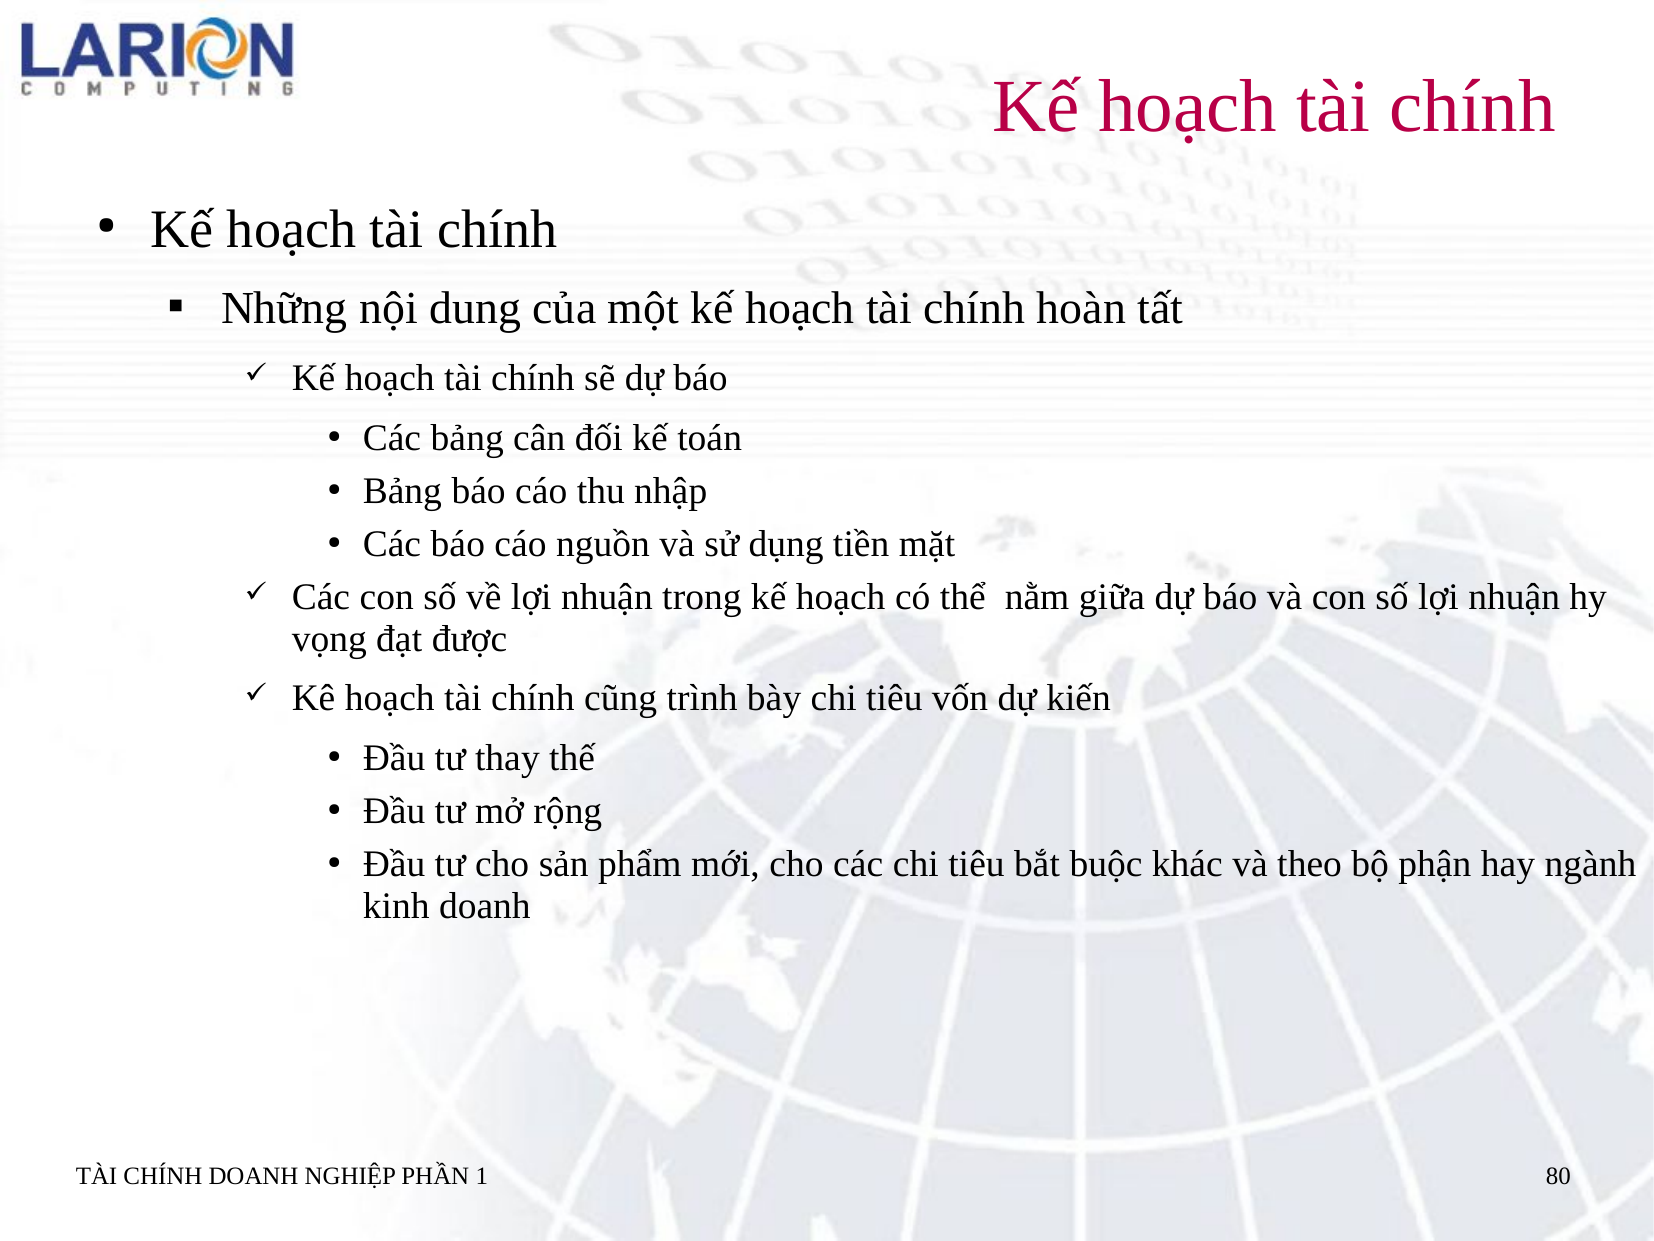

# Kế hoạch tài chính
Kế hoạch tài chính
Những nội dung của một kế hoạch tài chính hoàn tất
Kế hoạch tài chính sẽ dự báo
Các bảng cân đối kế toán
Bảng báo cáo thu nhập
Các báo cáo nguồn và sử dụng tiền mặt
Các con số về lợi nhuận trong kế hoạch có thể nằm giữa dự báo và con số lợi nhuận hy vọng đạt được
Kê hoạch tài chính cũng trình bày chi tiêu vốn dự kiến
Đầu tư thay thế
Đầu tư mở rộng
Đầu tư cho sản phẩm mới, cho các chi tiêu bắt buộc khác và theo bộ phận hay ngành kinh doanh
TÀI CHÍNH DOANH NGHIỆP PHẦN 1
80